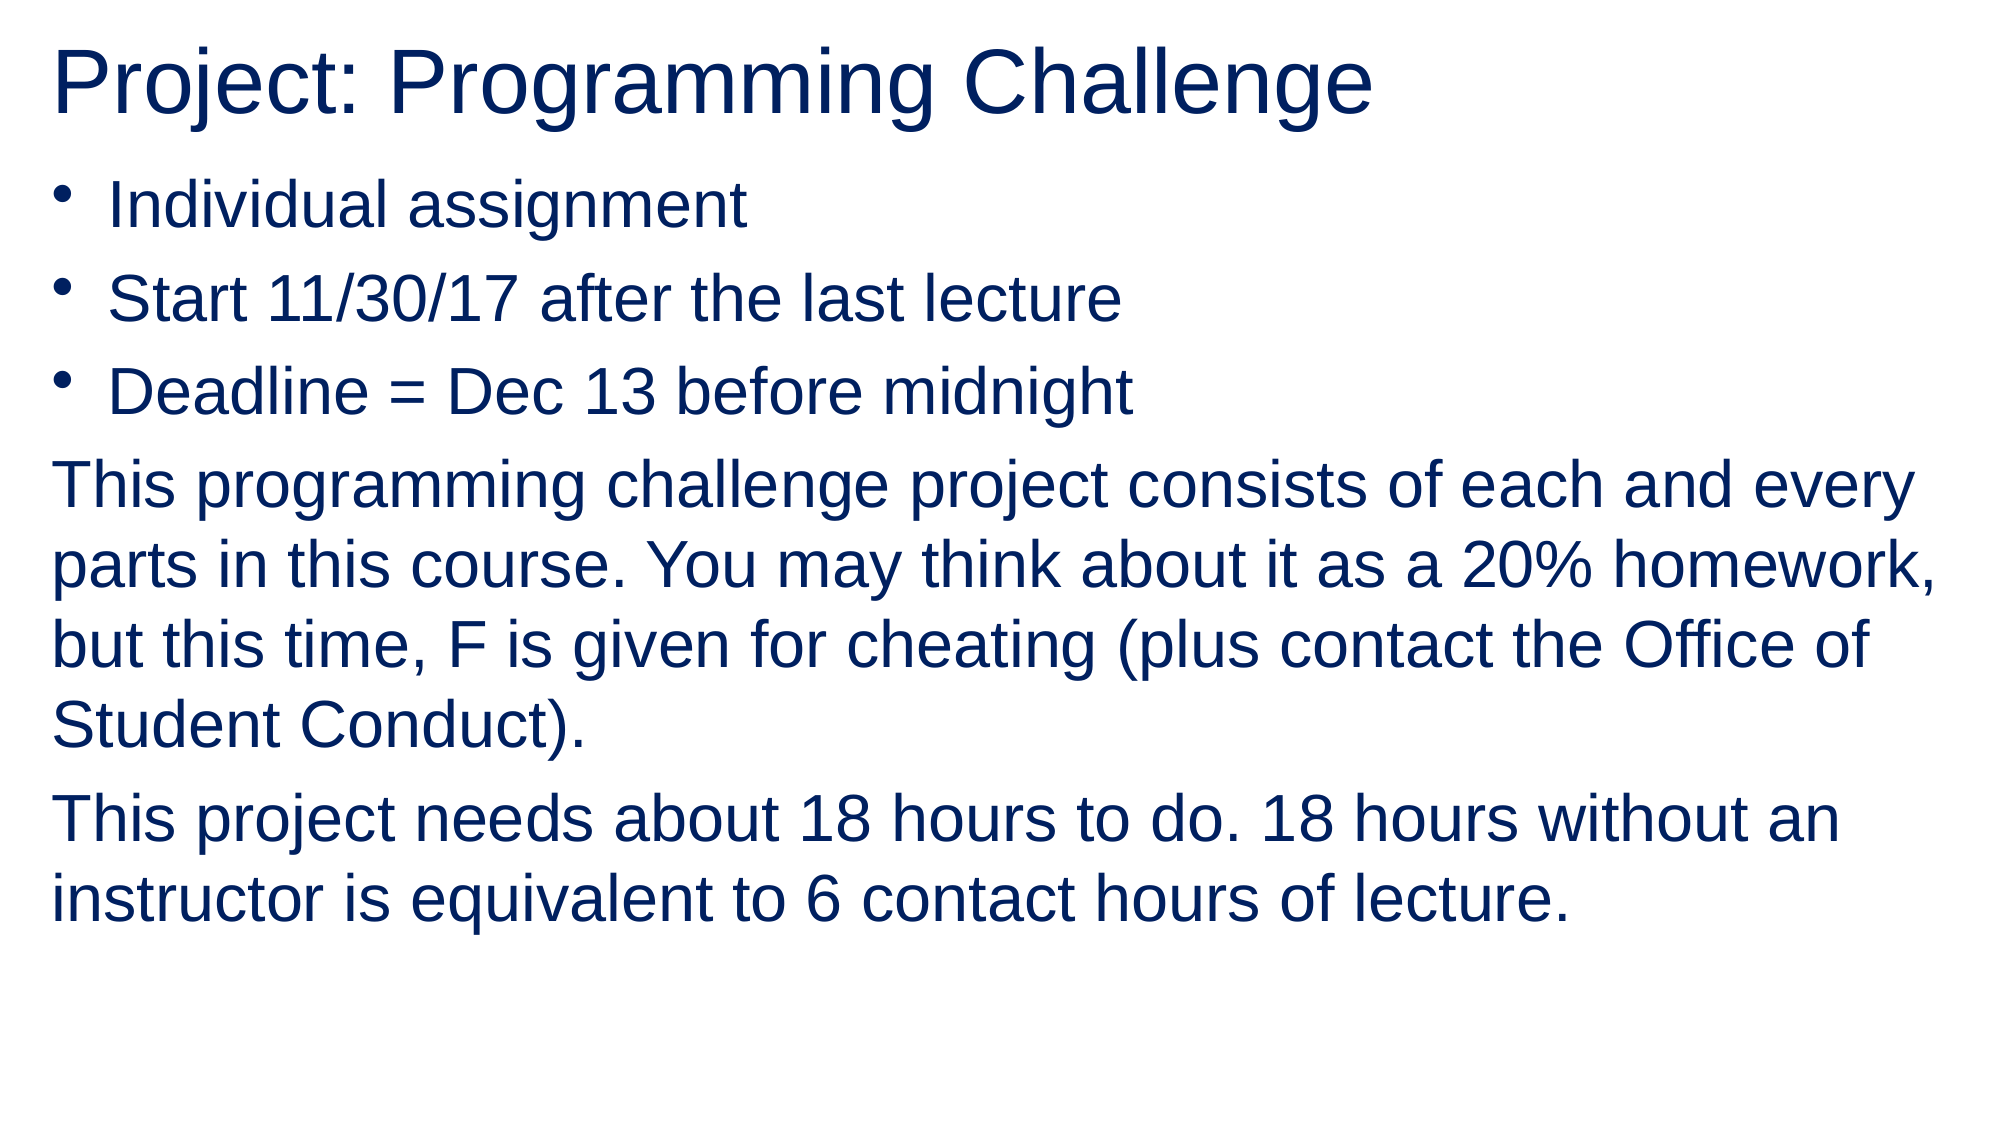

# Project: Programming Challenge
Individual assignment
Start 11/30/17 after the last lecture
Deadline = Dec 13 before midnight
This programming challenge project consists of each and every parts in this course. You may think about it as a 20% homework, but this time, F is given for cheating (plus contact the Office of Student Conduct).
This project needs about 18 hours to do. 18 hours without an instructor is equivalent to 6 contact hours of lecture.